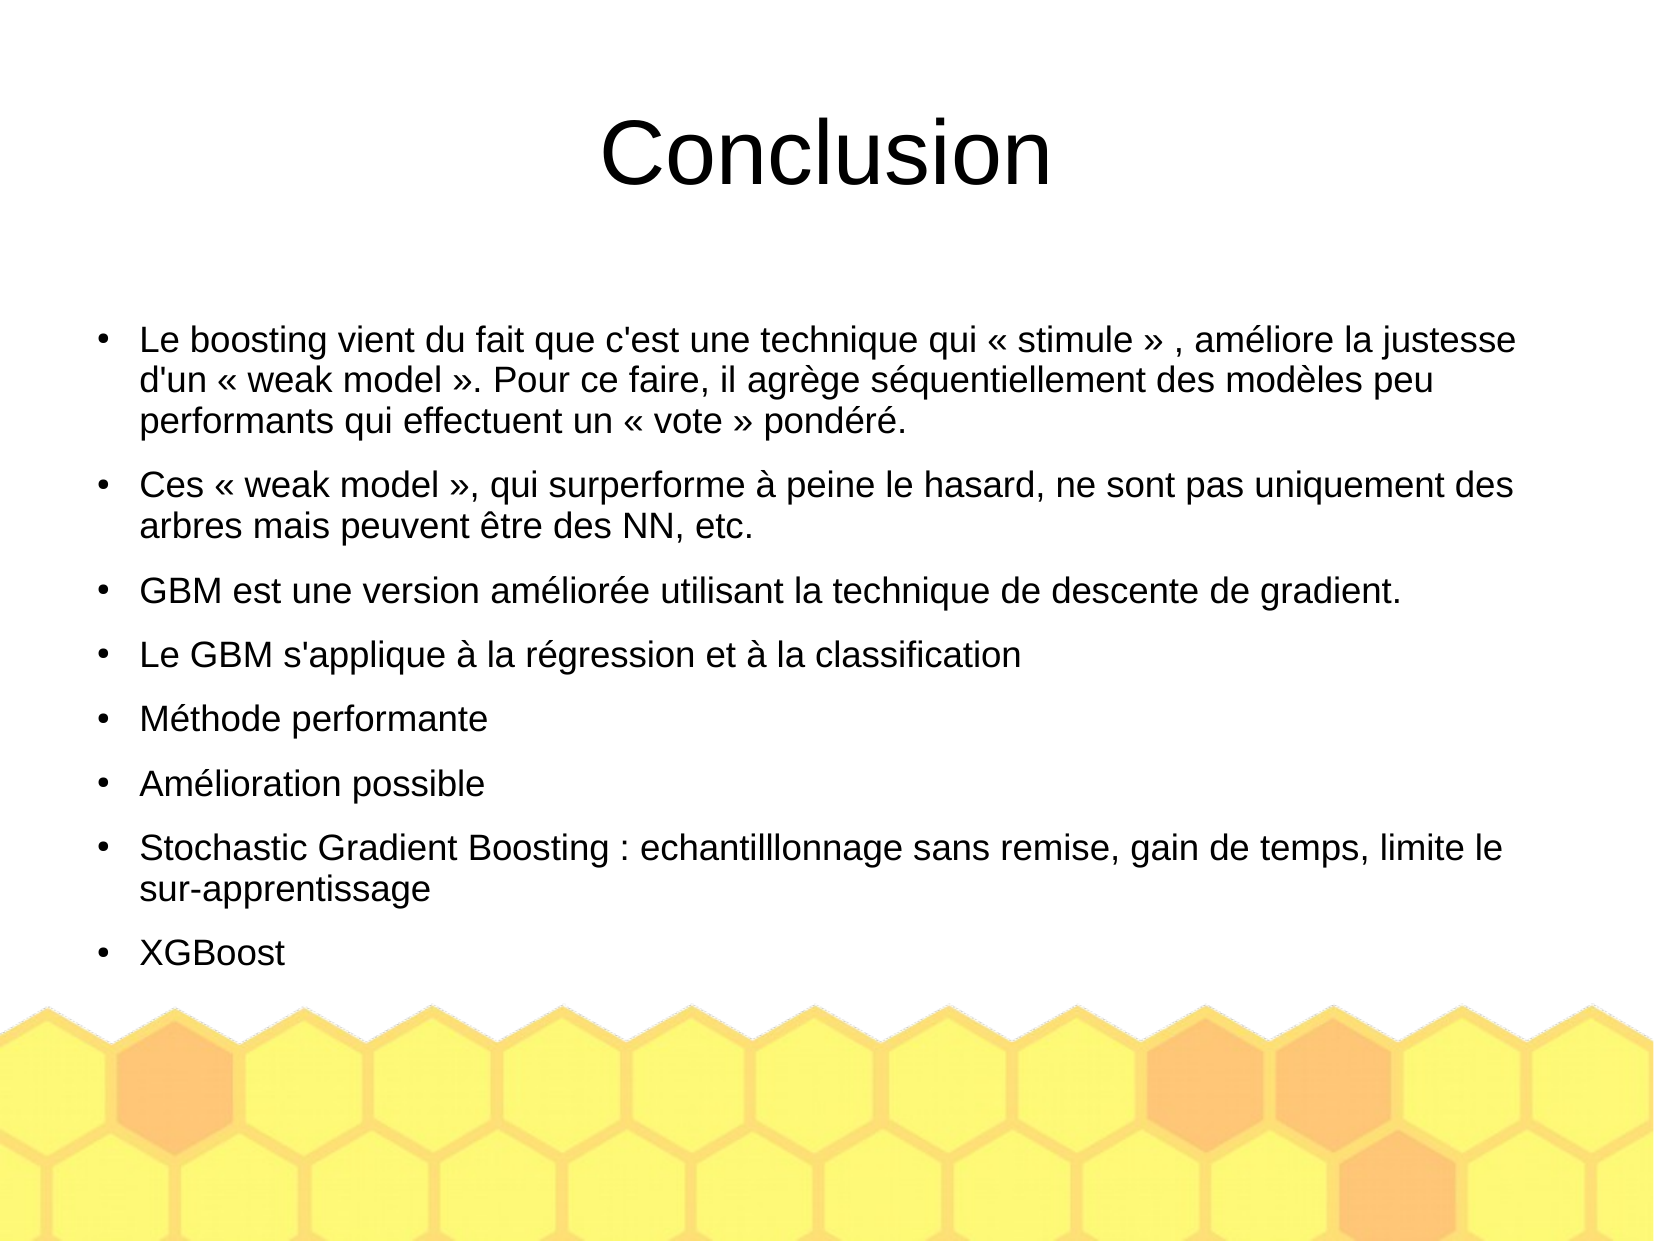

# Conclusion
Le boosting vient du fait que c'est une technique qui « stimule » , améliore la justesse d'un « weak model ». Pour ce faire, il agrège séquentiellement des modèles peu performants qui effectuent un « vote » pondéré.
Ces « weak model », qui surperforme à peine le hasard, ne sont pas uniquement des arbres mais peuvent être des NN, etc.
GBM est une version améliorée utilisant la technique de descente de gradient.
Le GBM s'applique à la régression et à la classification
Méthode performante
Amélioration possible
Stochastic Gradient Boosting : echantilllonnage sans remise, gain de temps, limite le sur-apprentissage
XGBoost